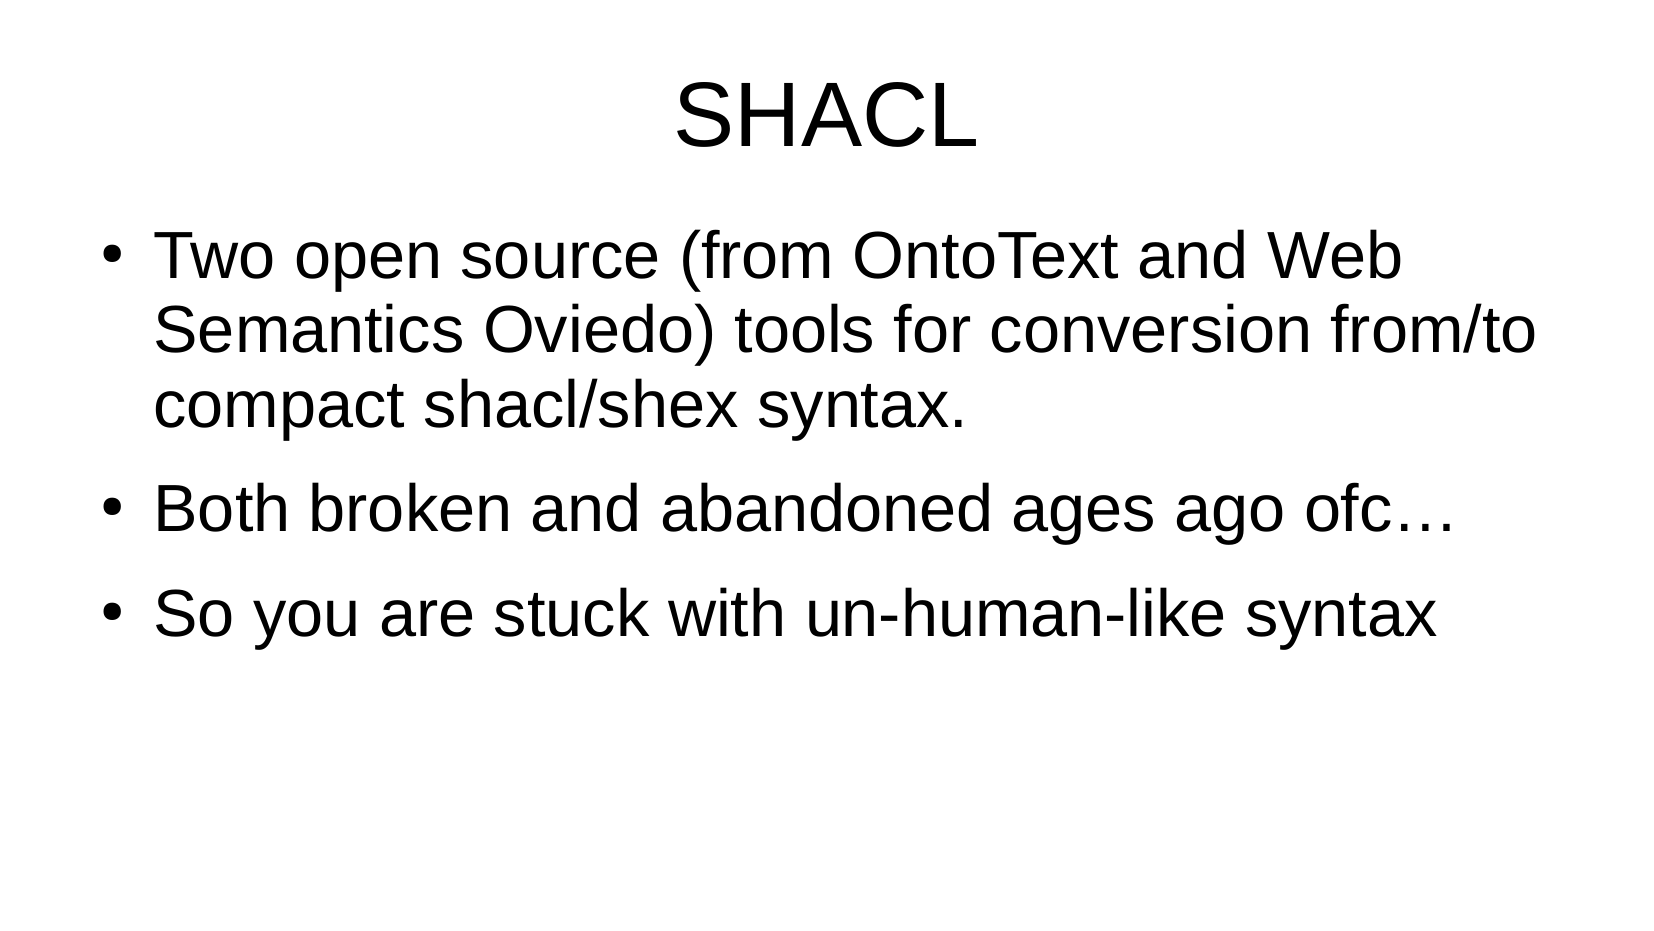

# SHACL
Two open source (from OntoText and Web Semantics Oviedo) tools for conversion from/to compact shacl/shex syntax.
Both broken and abandoned ages ago ofc…
So you are stuck with un-human-like syntax